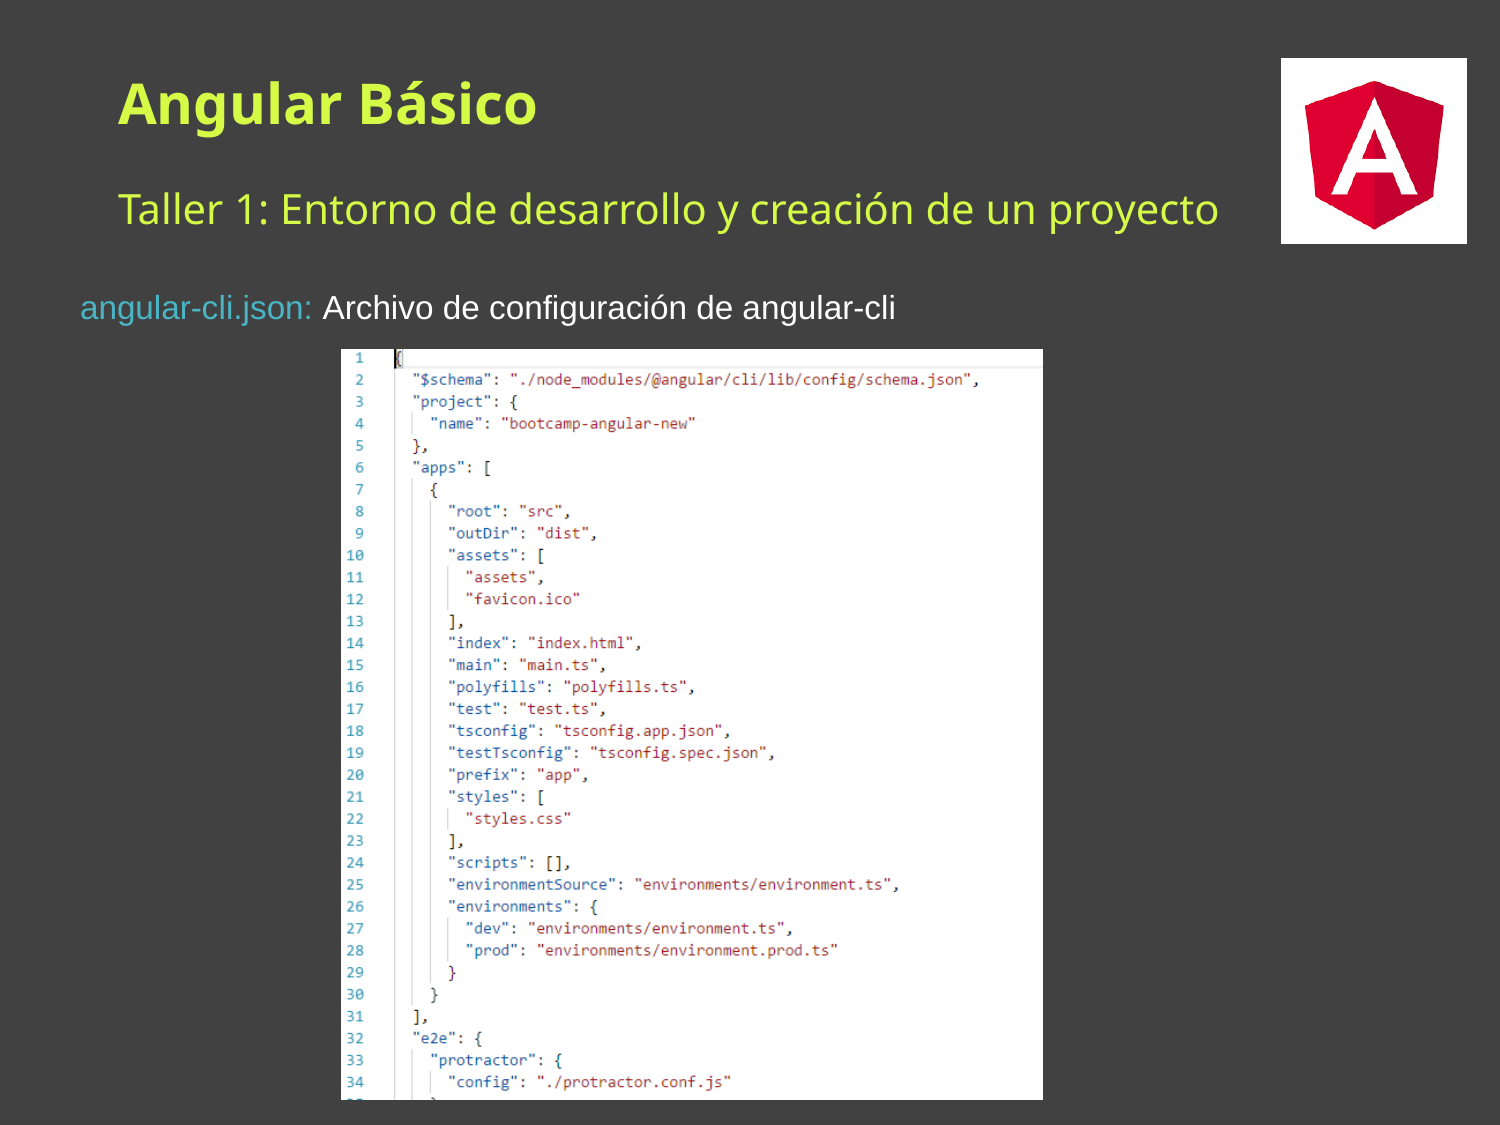

# Angular Básico
Taller 1: Entorno de desarrollo y creación de un proyecto
angular-cli.json: Archivo de configuración de angular-cli